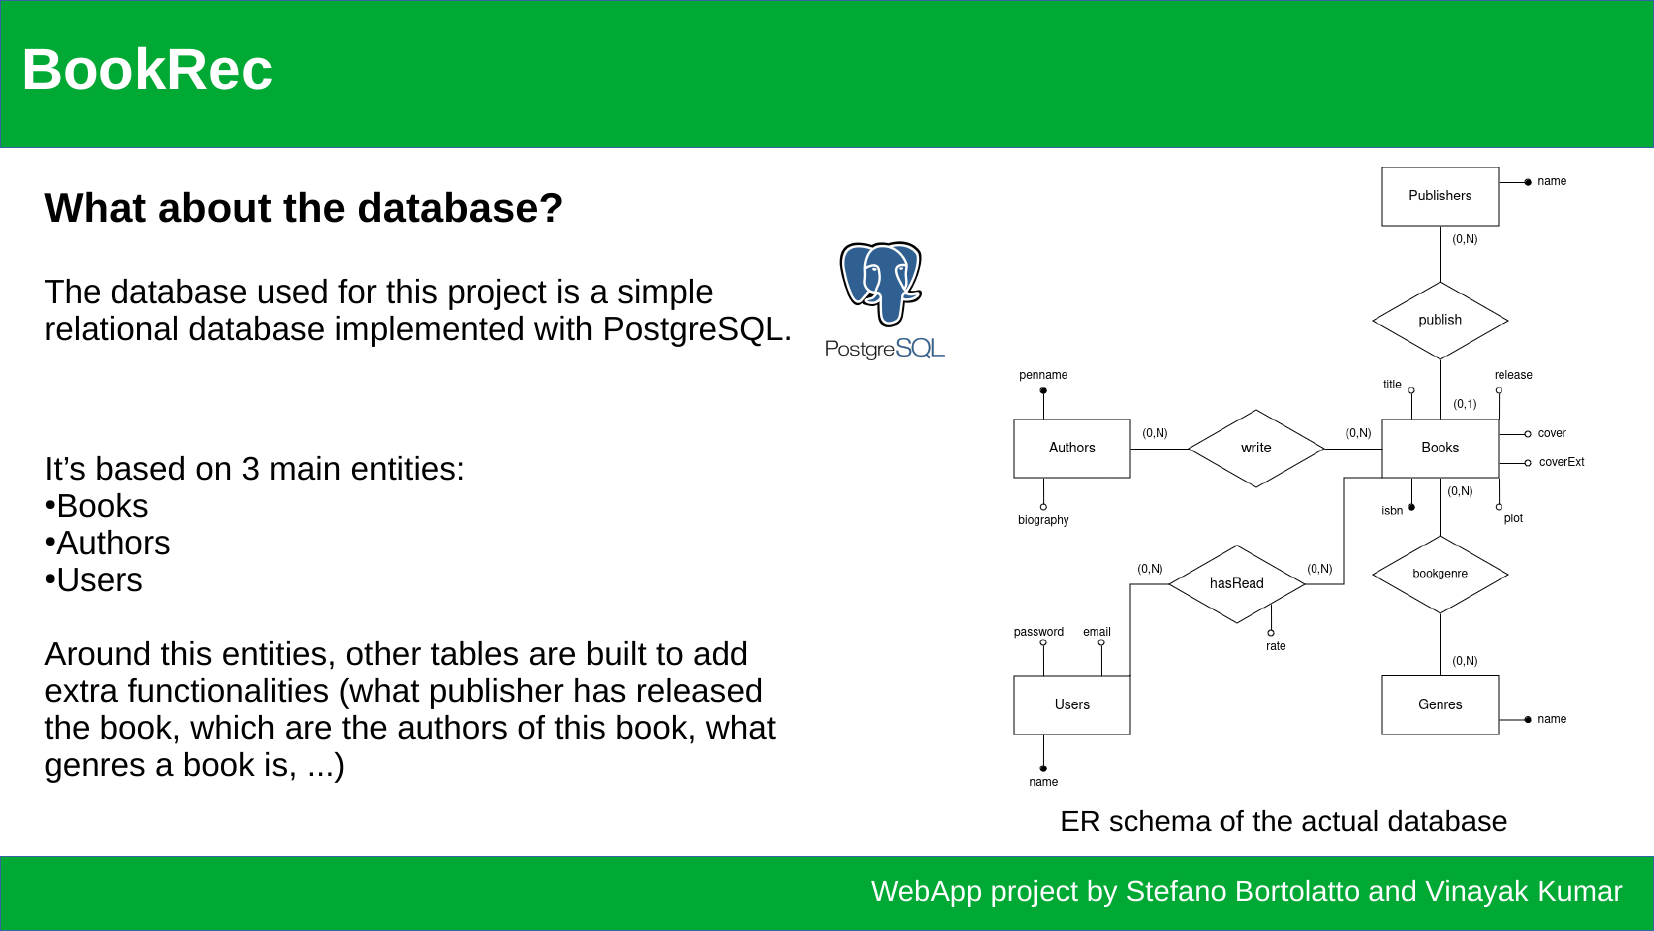

BookRec
What about the database?
The database used for this project is a simple relational database implemented with PostgreSQL.
It’s based on 3 main entities:
Books
Authors
Users
Around this entities, other tables are built to add extra functionalities (what publisher has released the book, which are the authors of this book, what genres a book is, ...)
ER schema of the actual database
WebApp project by Stefano Bortolatto and Vinayak Kumar